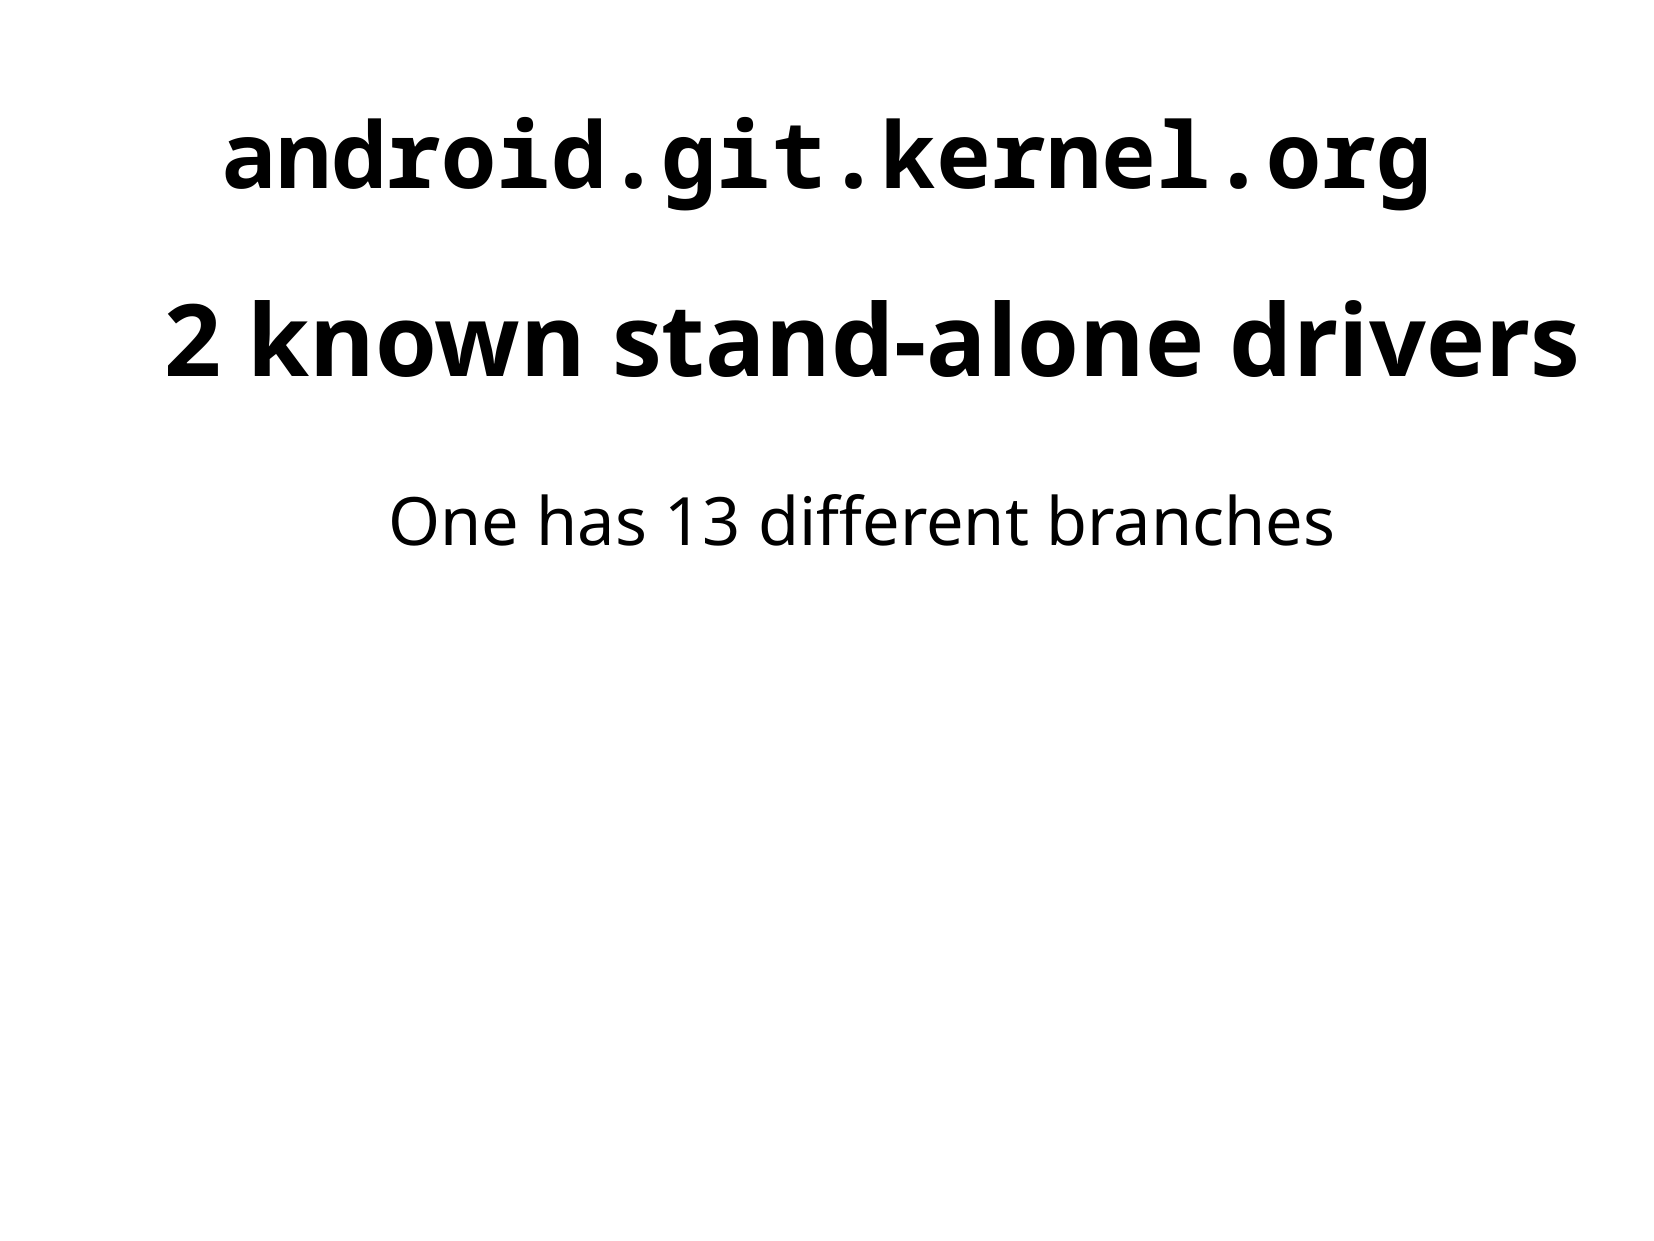

# android.git.kernel.org
2 known stand-alone drivers
One has 13 different branches